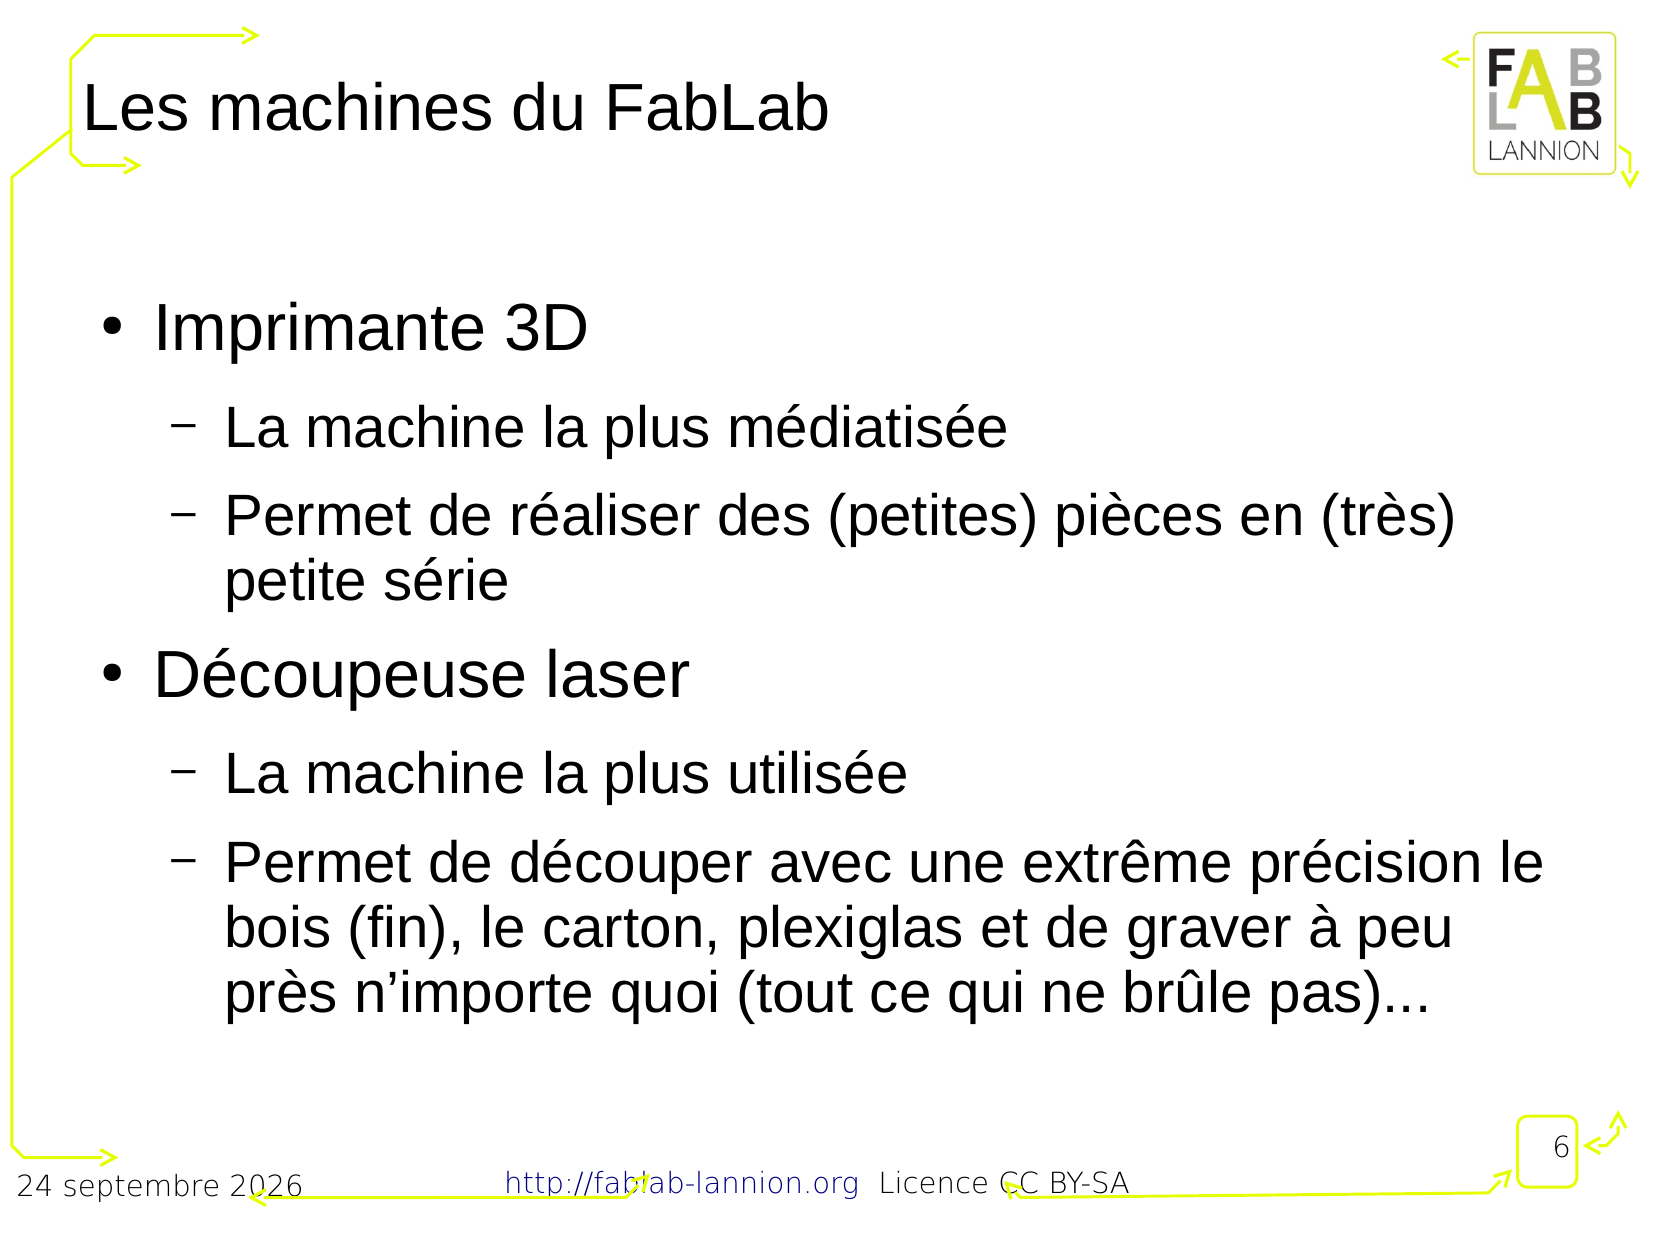

# Les machines du FabLab
Imprimante 3D
La machine la plus médiatisée
Permet de réaliser des (petites) pièces en (très) petite série
Découpeuse laser
La machine la plus utilisée
Permet de découper avec une extrême précision le bois (fin), le carton, plexiglas et de graver à peu près n’importe quoi (tout ce qui ne brûle pas)...
6